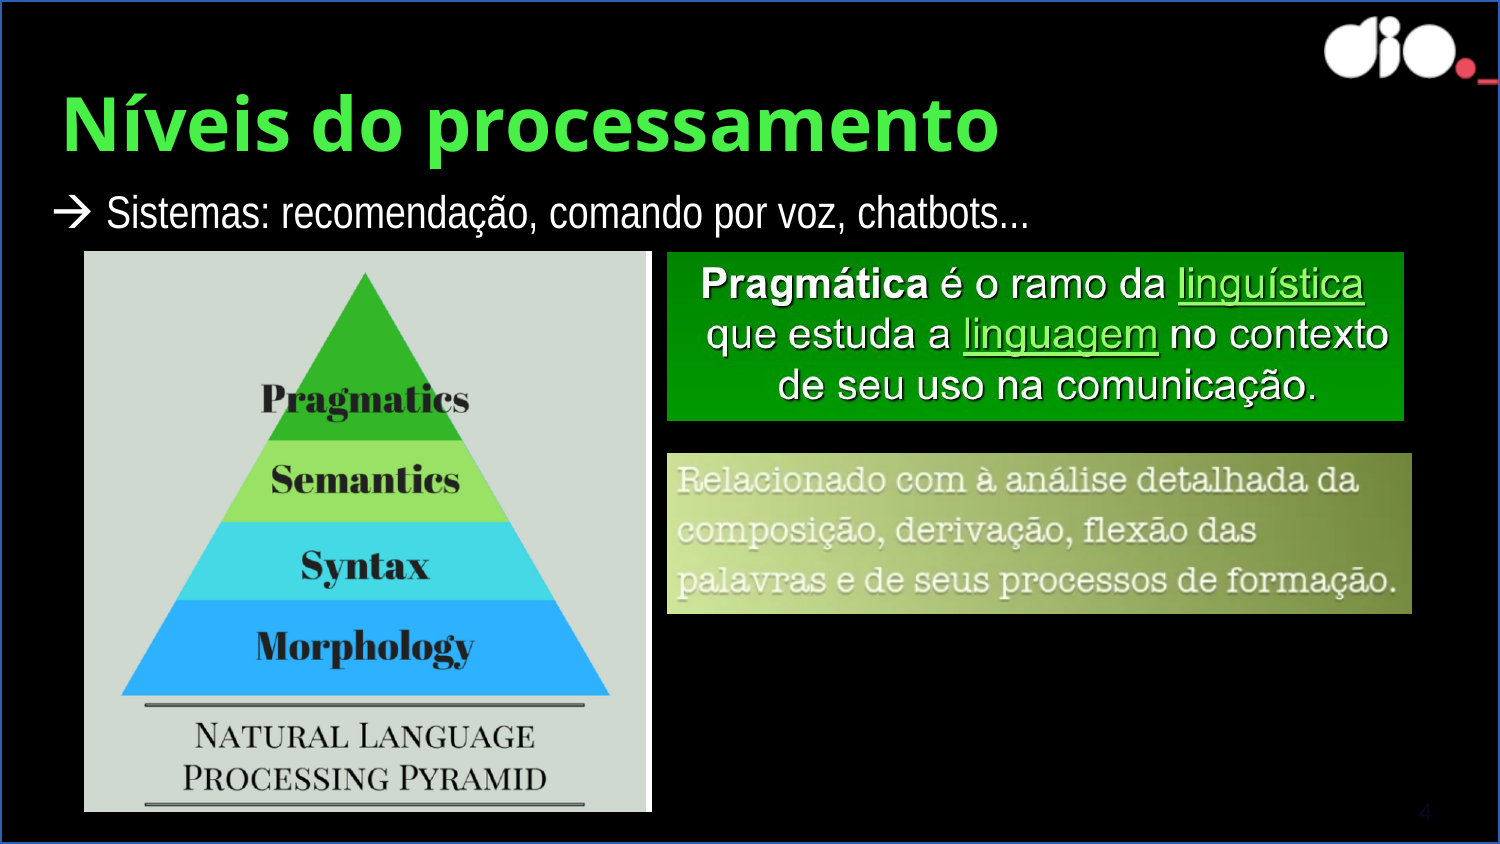

Níveis do processamento
#  Sistemas: recomendação, comando por voz, chatbots...